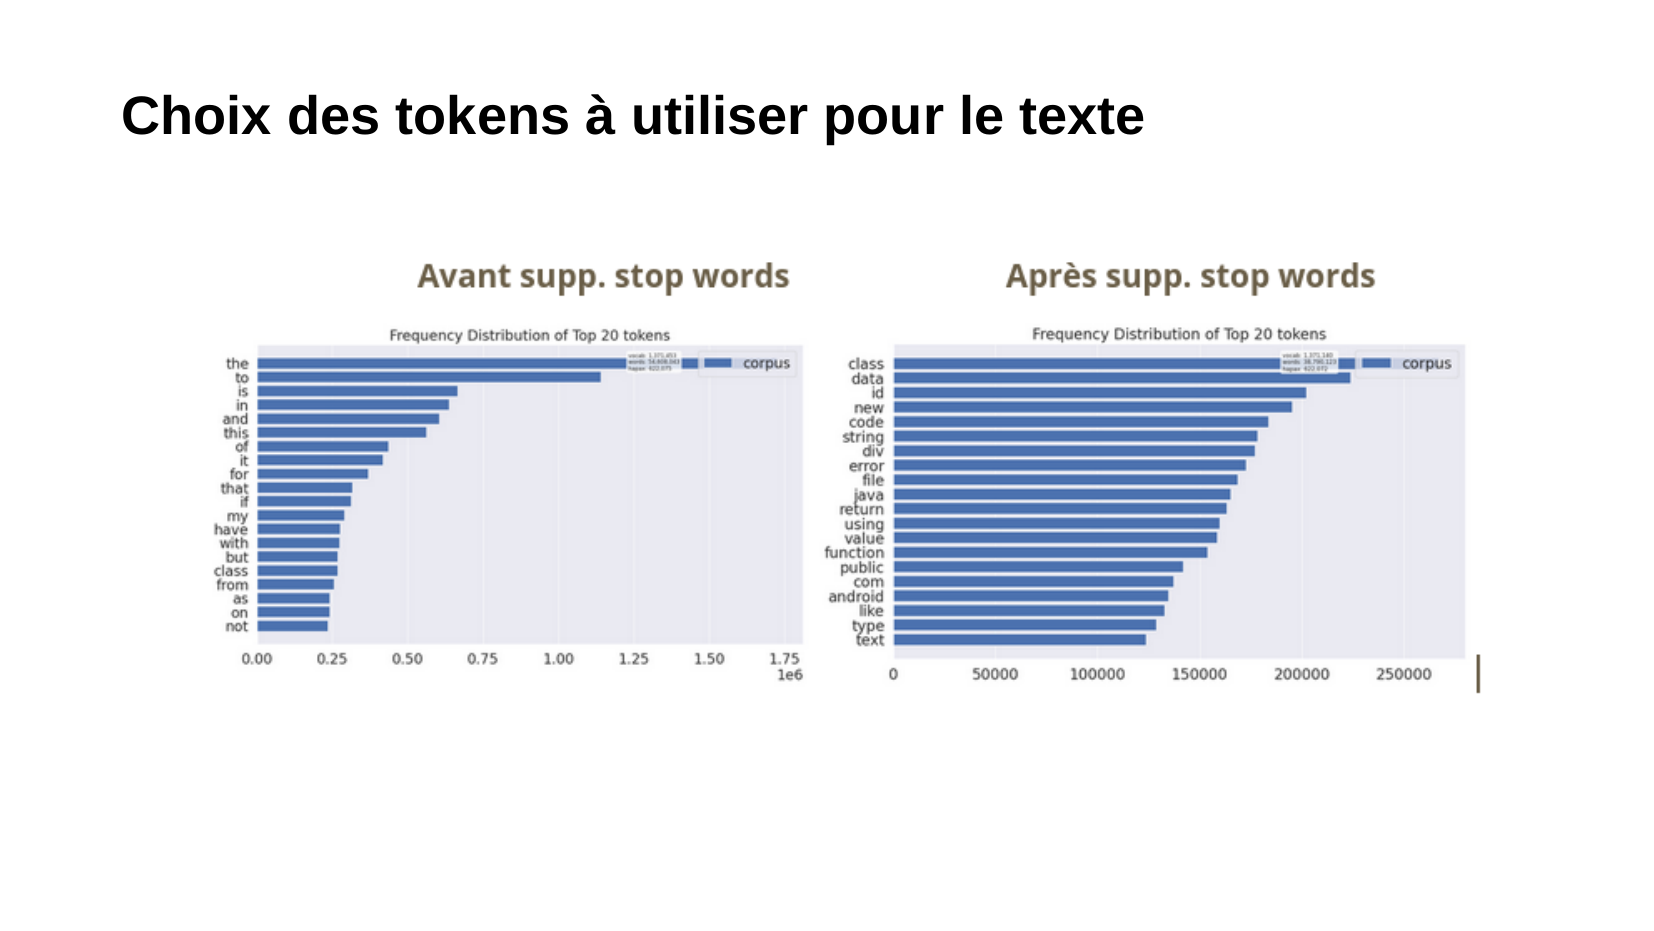

Choix des tokens à utiliser pour le texte